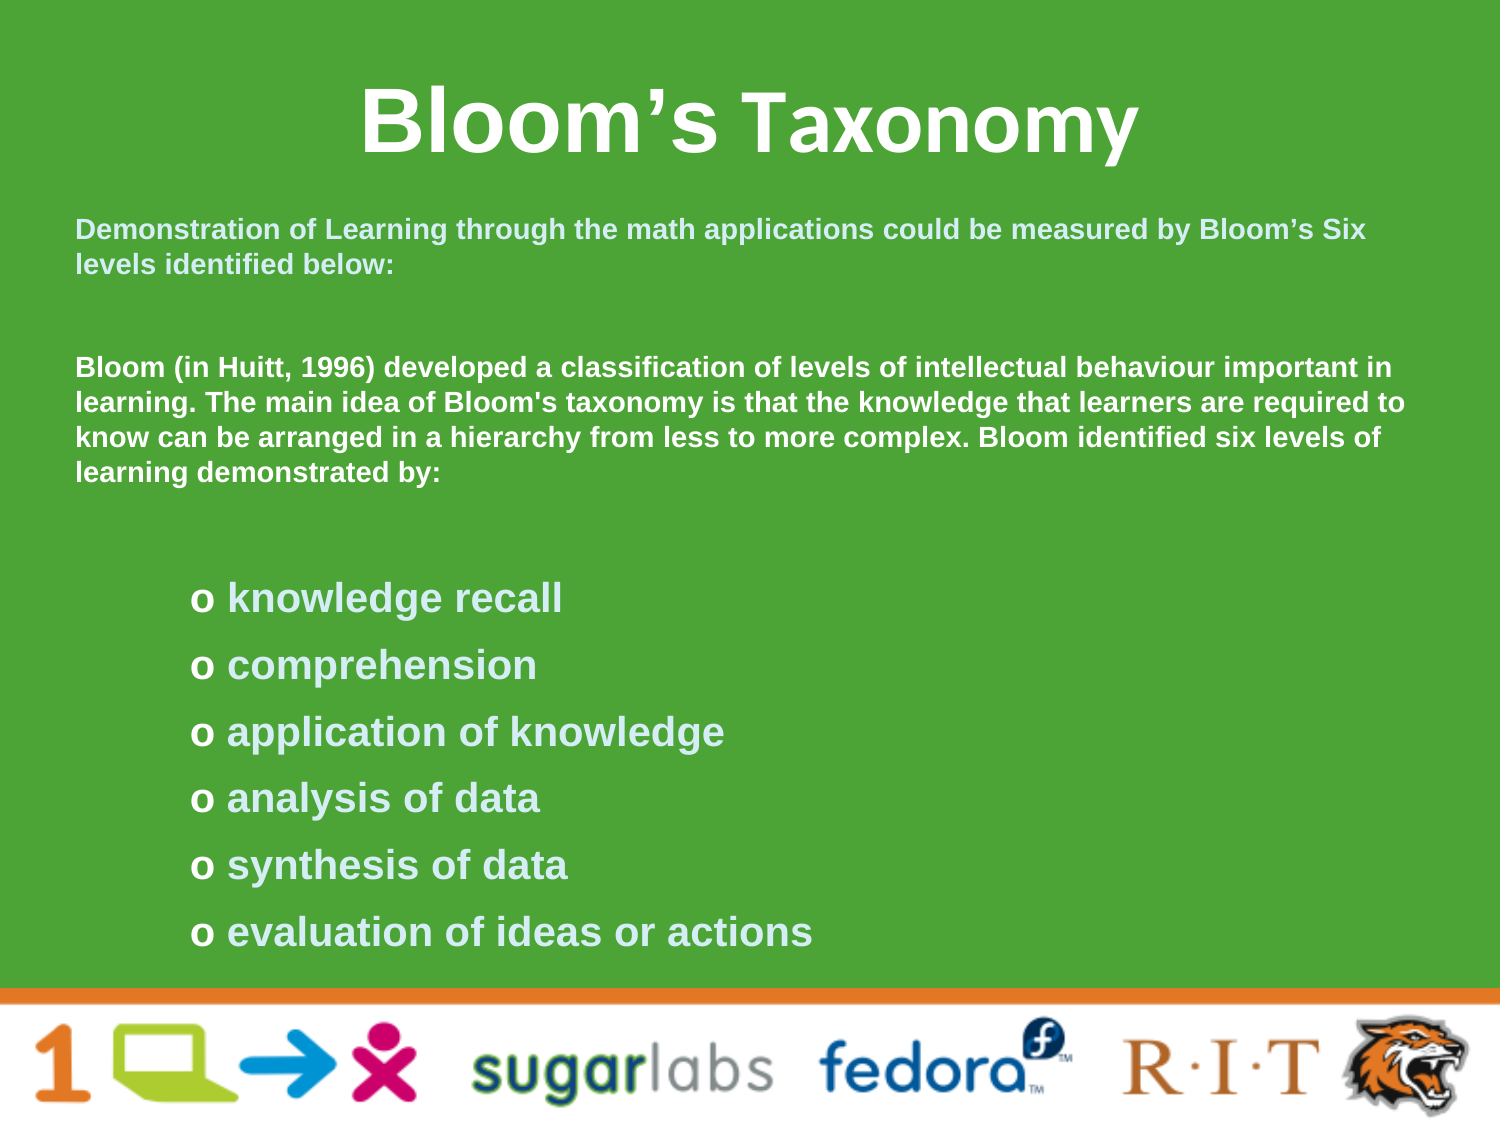

# Bloom’s Taxonomy
Demonstration of Learning through the math applications could be measured by Bloom’s Six levels identified below:
Bloom (in Huitt, 1996) developed a classification of levels of intellectual behaviour important in learning. The main idea of Bloom's taxonomy is that the knowledge that learners are required to know can be arranged in a hierarchy from less to more complex. Bloom identified six levels of learning demonstrated by:
 o knowledge recall
 o comprehension
 o application of knowledge
 o analysis of data
 o synthesis of data
 o evaluation of ideas or actions